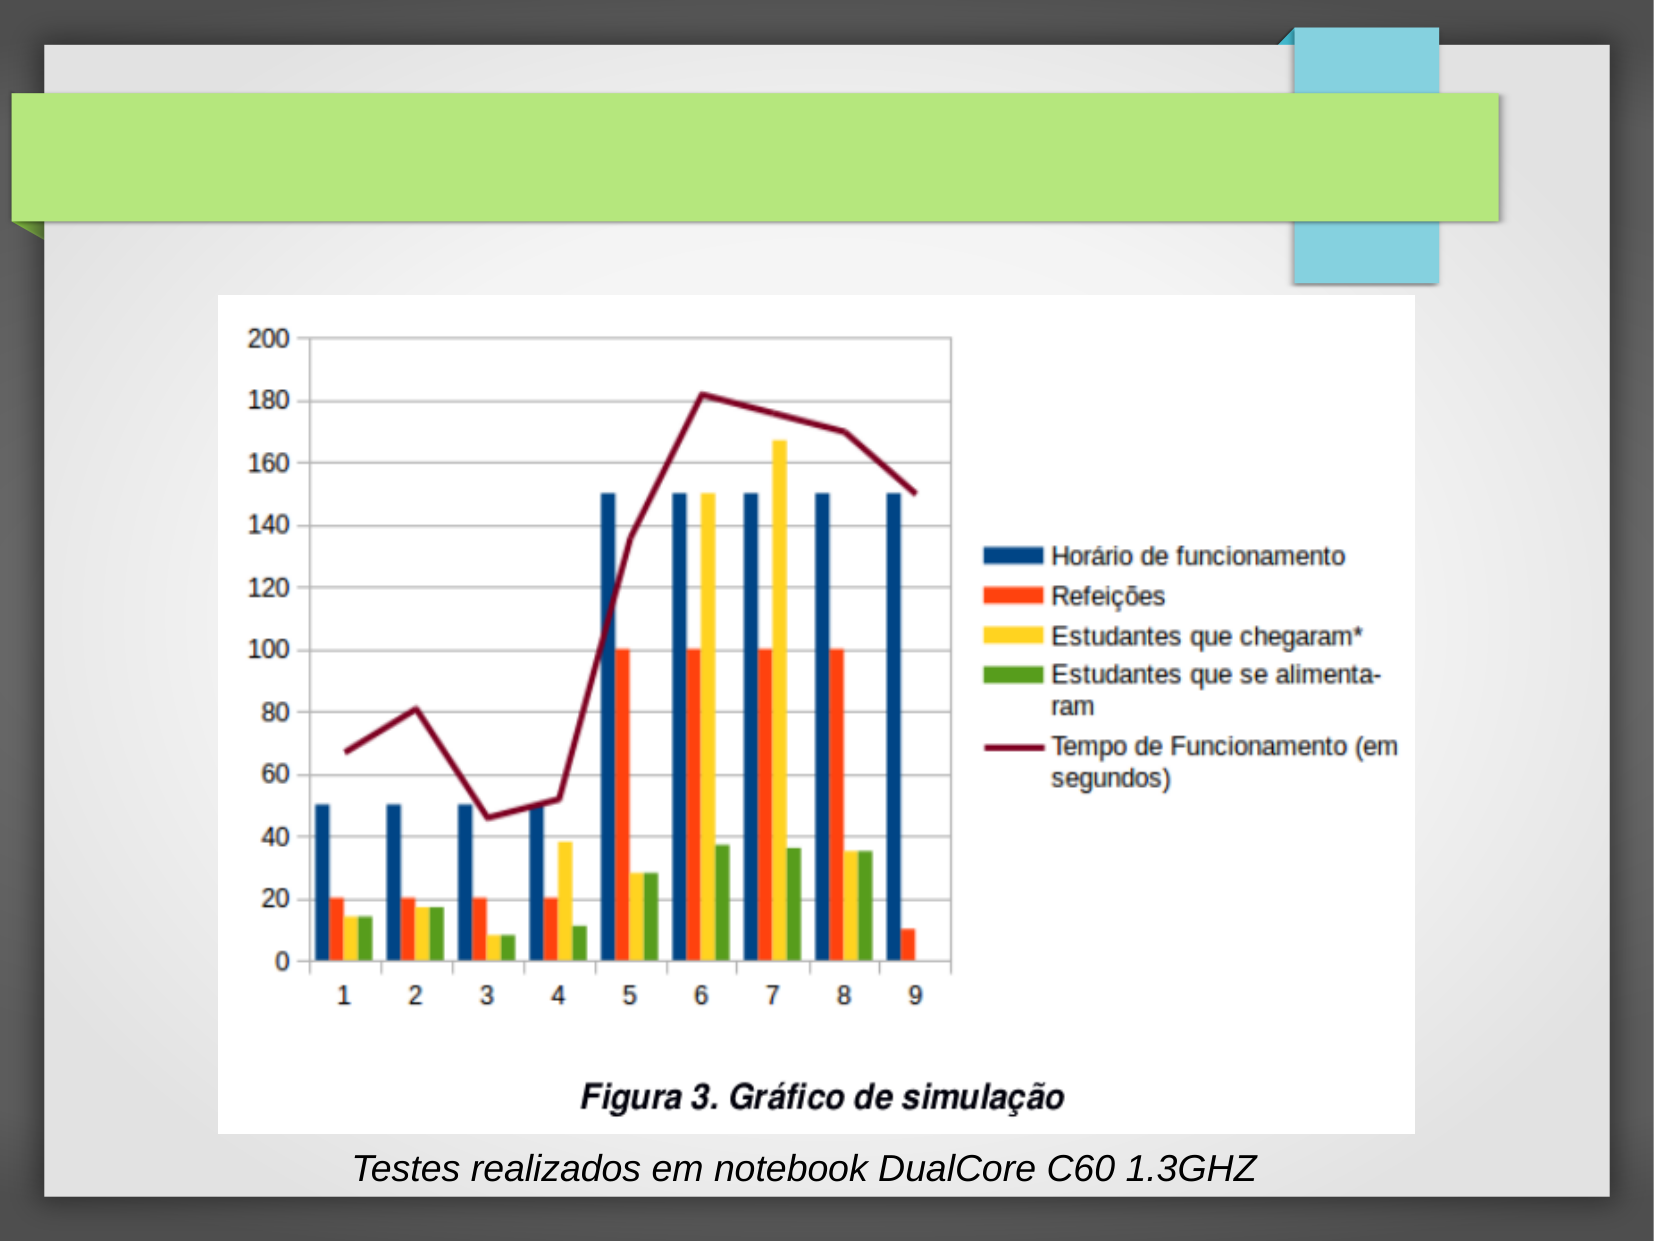

#
Testes realizados em notebook DualCore C60 1.3GHZ